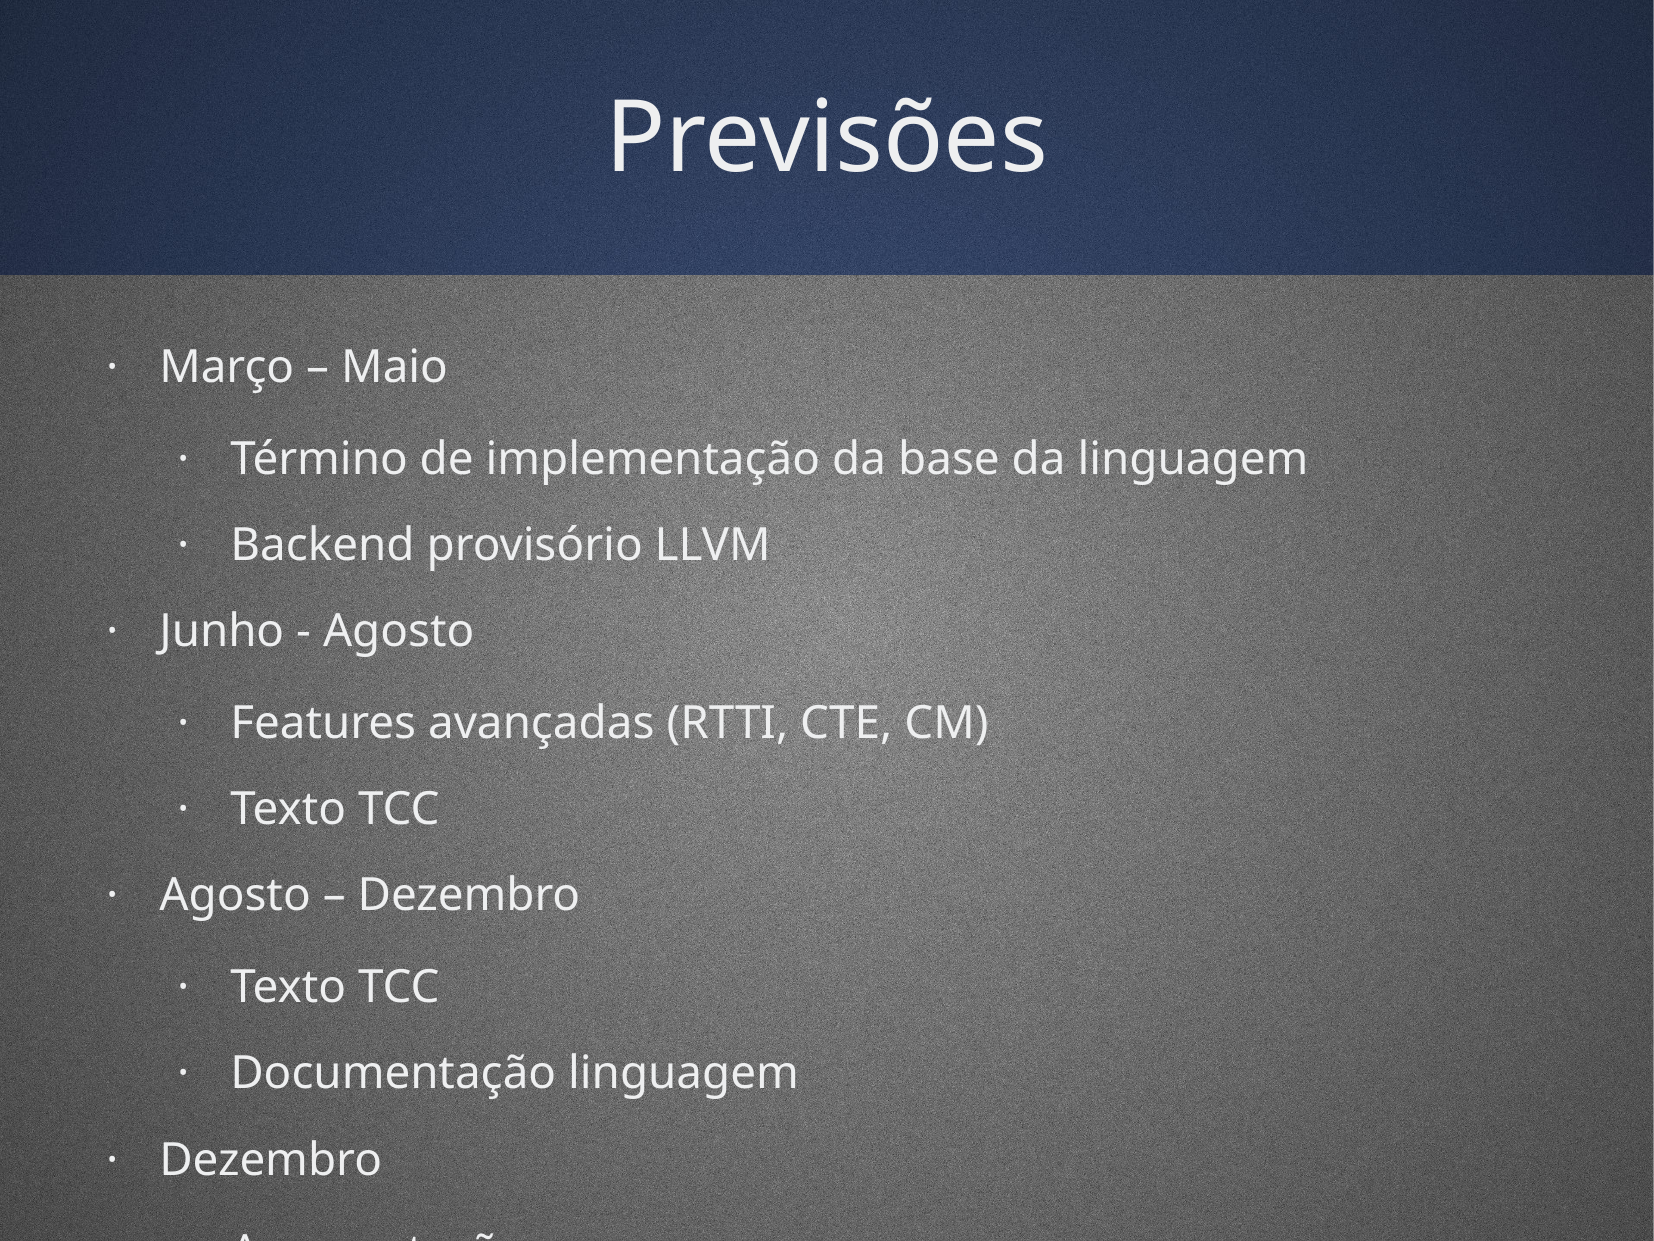

# Previsões
Março – Maio
Término de implementação da base da linguagem
Backend provisório LLVM
Junho - Agosto
Features avançadas (RTTI, CTE, CM)
Texto TCC
Agosto – Dezembro
Texto TCC
Documentação linguagem
Dezembro
Apresentação